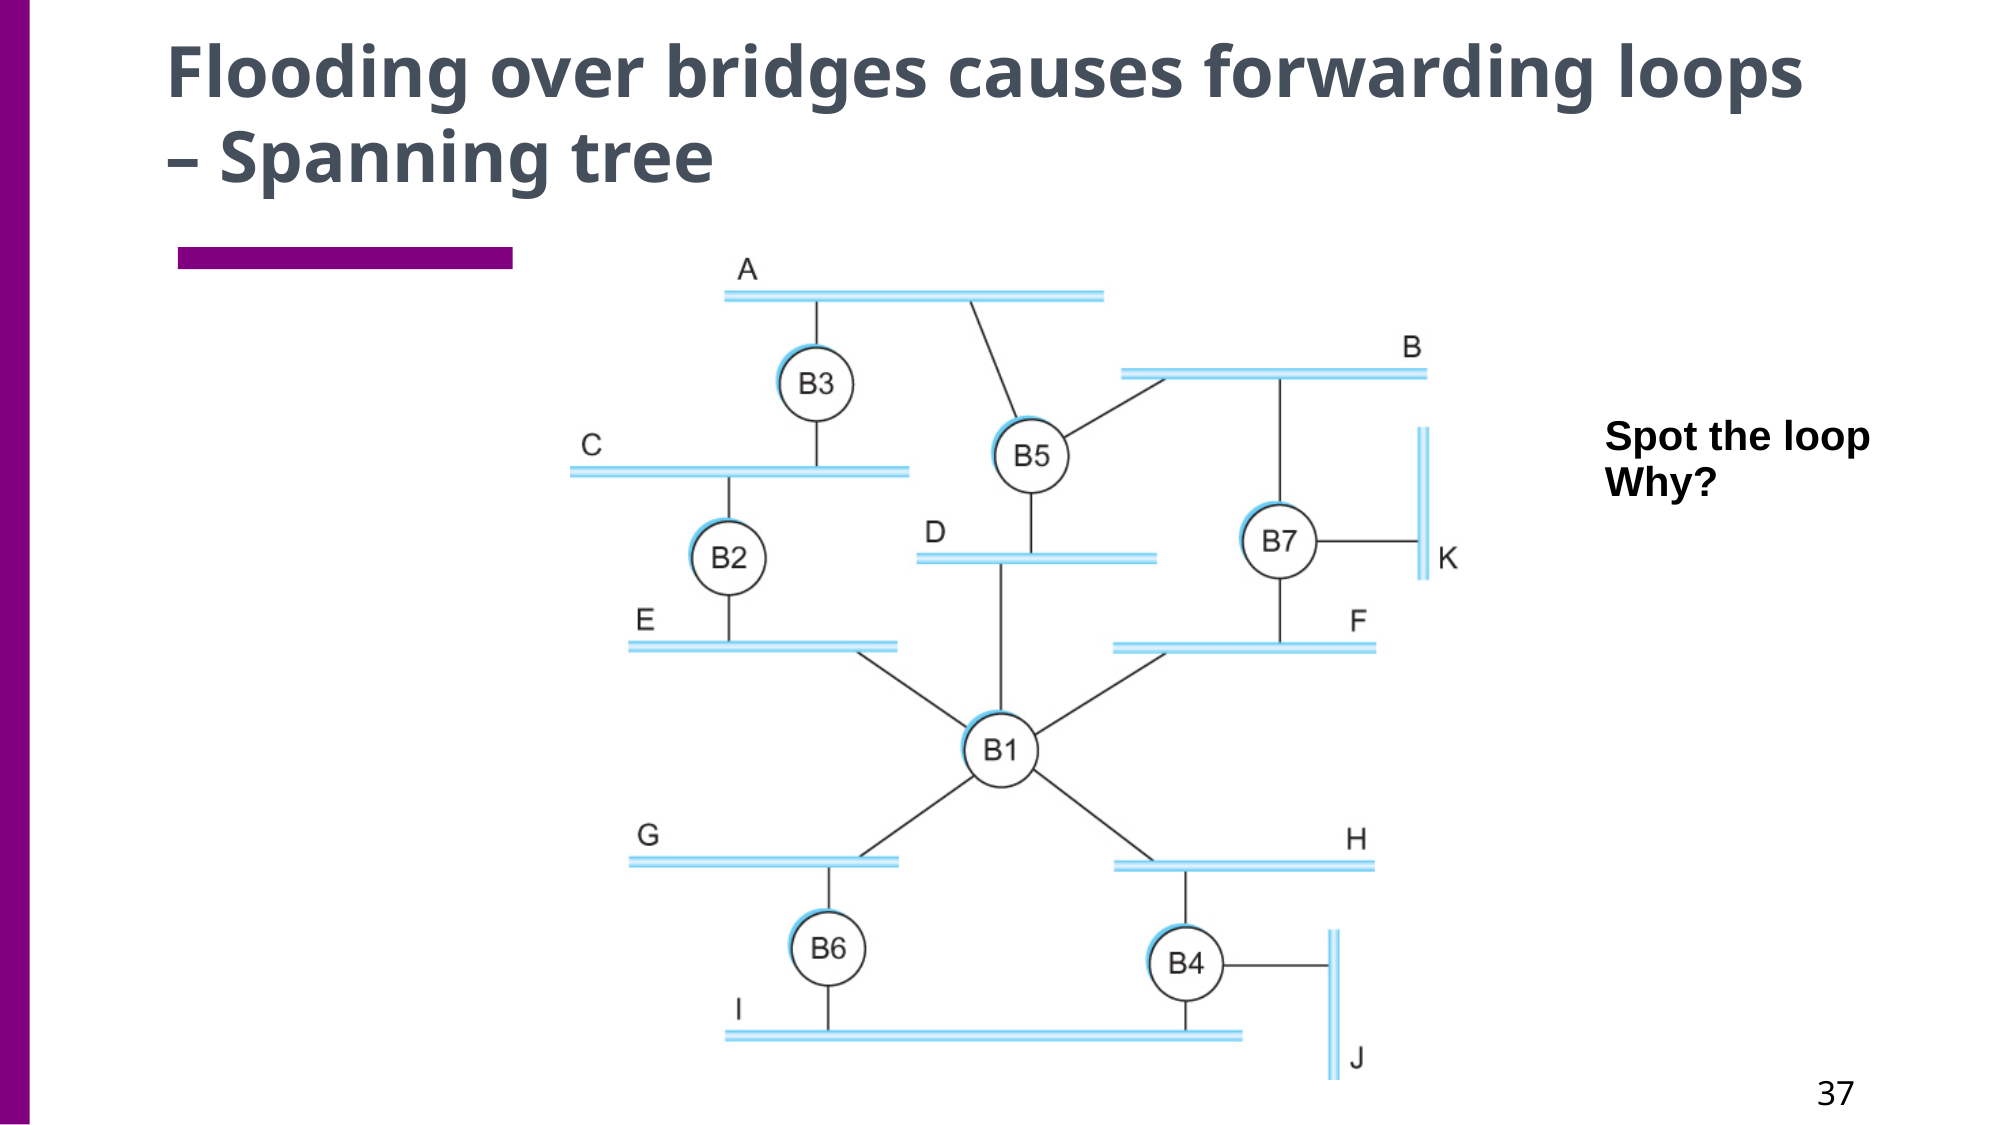

Flooding over bridges causes forwarding loops – Spanning tree
Spot the loop
Why?